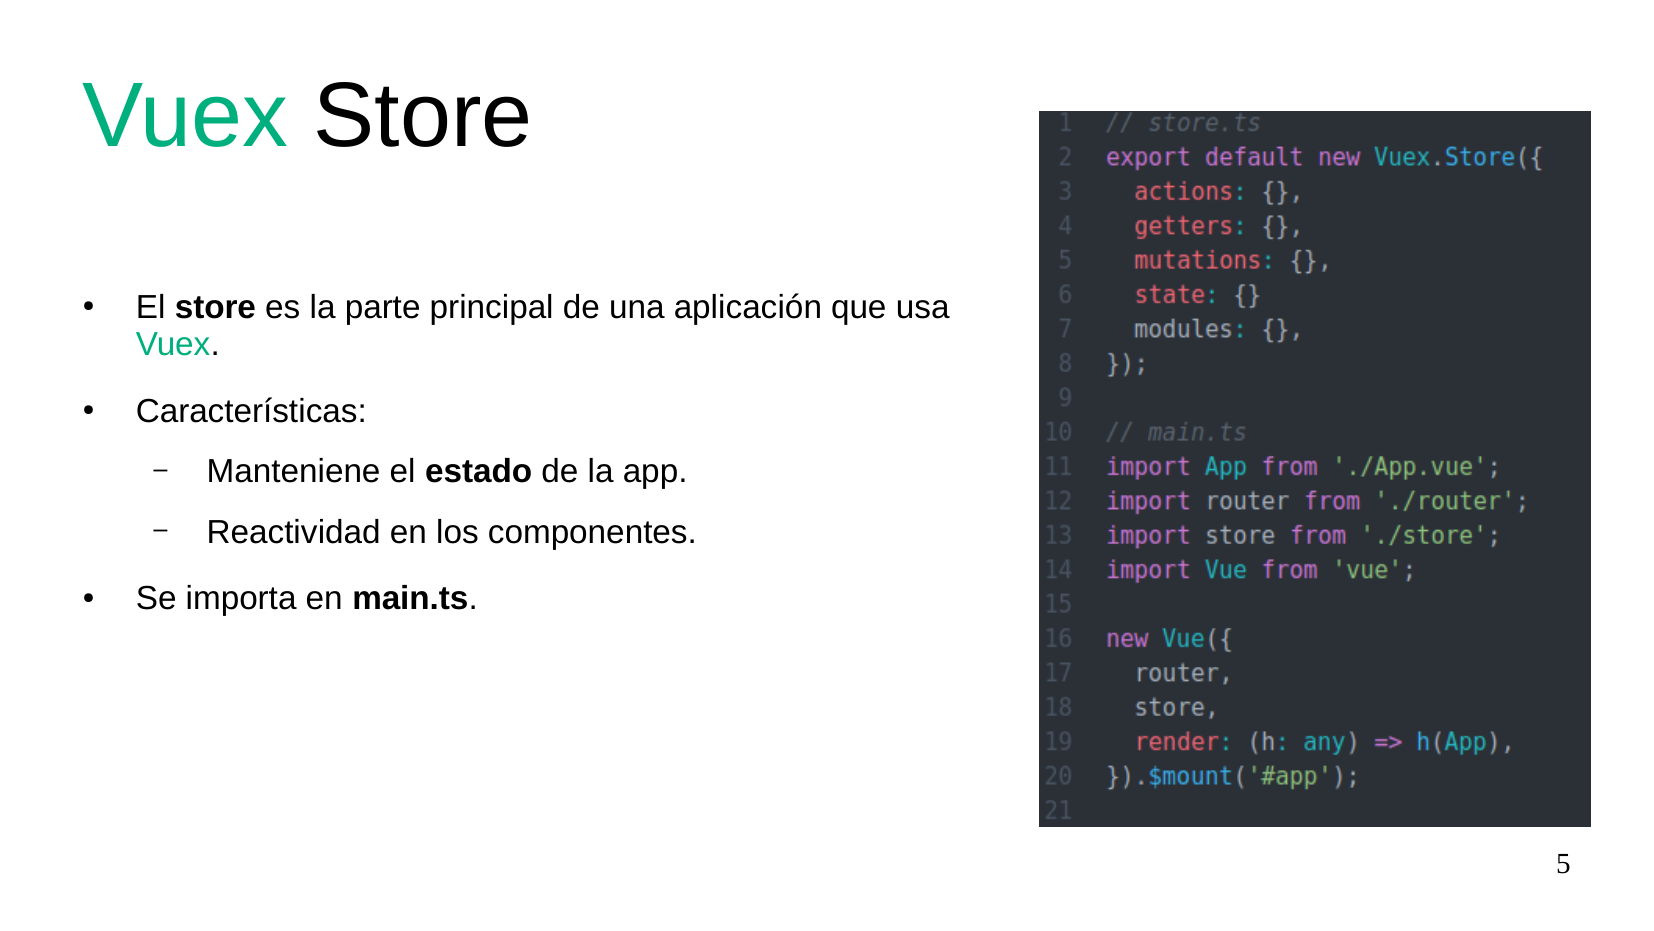

# Vuex Store
El store es la parte principal de una aplicación que usa Vuex.
Características:
Manteniene el estado de la app.
Reactividad en los componentes.
Se importa en main.ts.
5